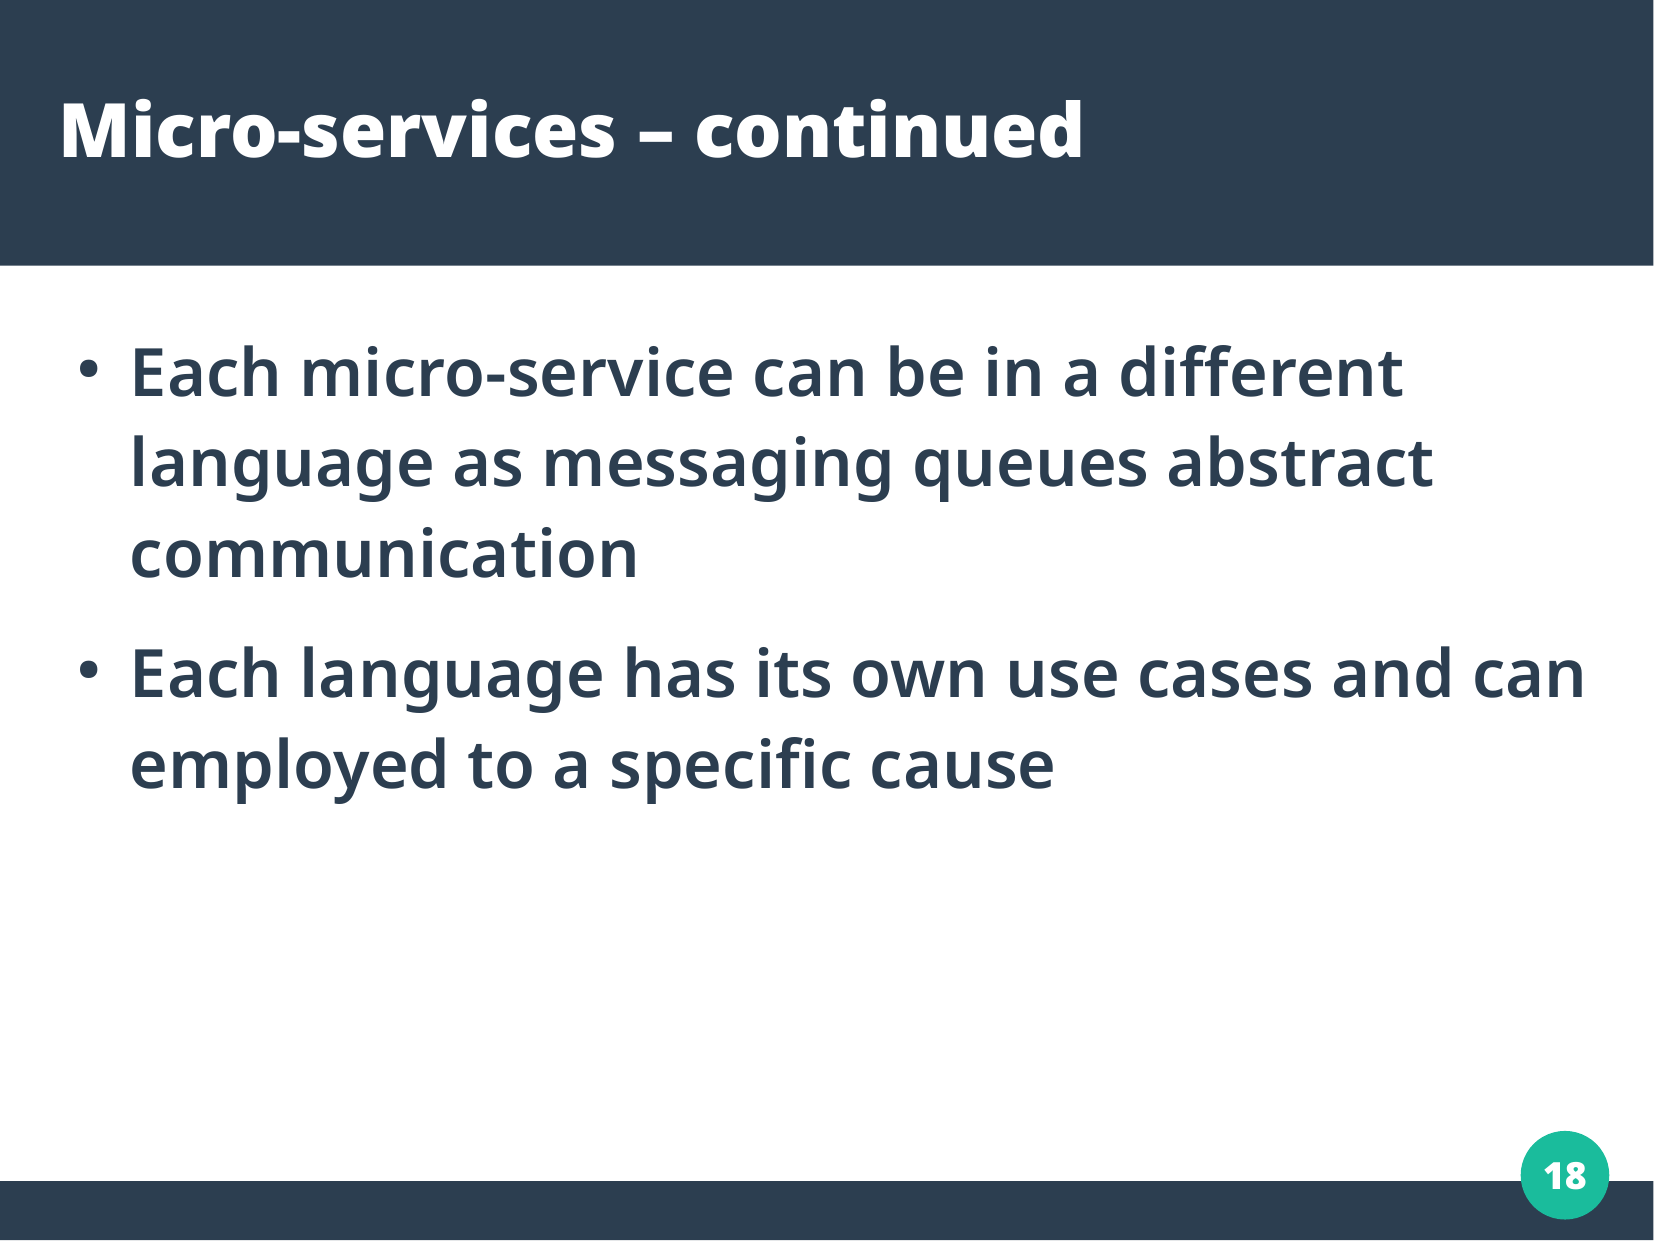

# Micro-services – continued
Each micro-service can be in a different language as messaging queues abstract communication
Each language has its own use cases and can employed to a specific cause
18